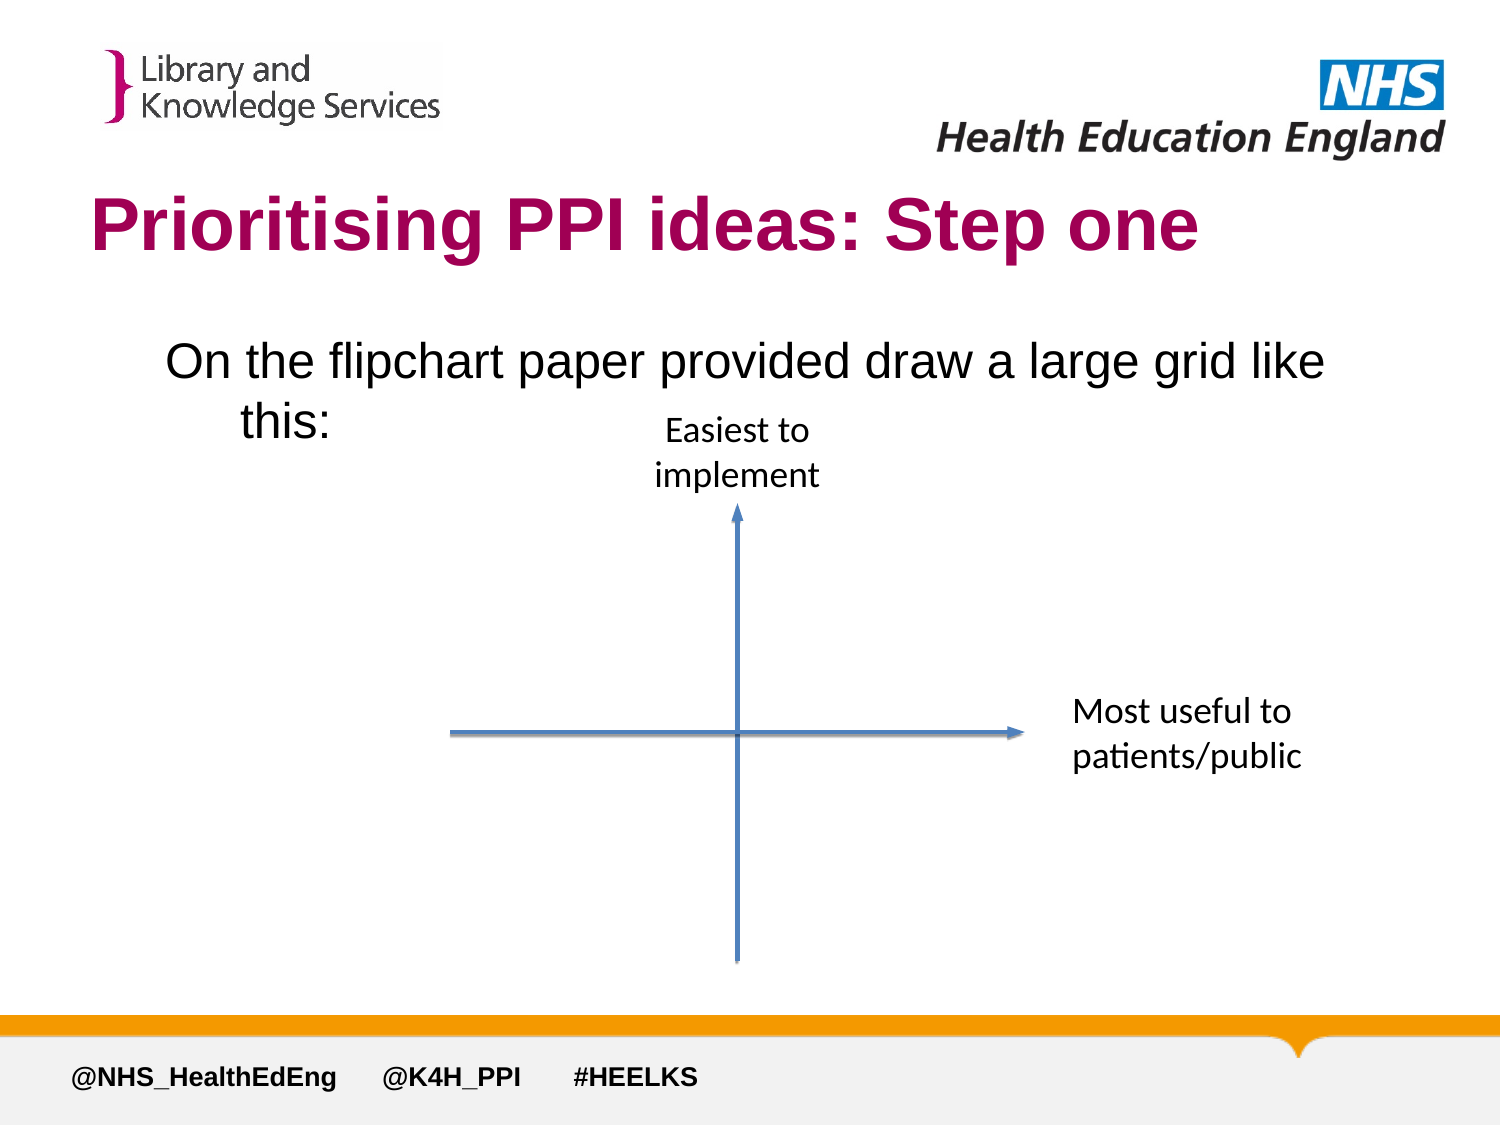

# Prioritising PPI ideas: Step one
On the flipchart paper provided draw a large grid like this:
Easiest to implement
Most useful to patients/public
@NHS_HealthEdEng @K4H_PPI #HEELKS